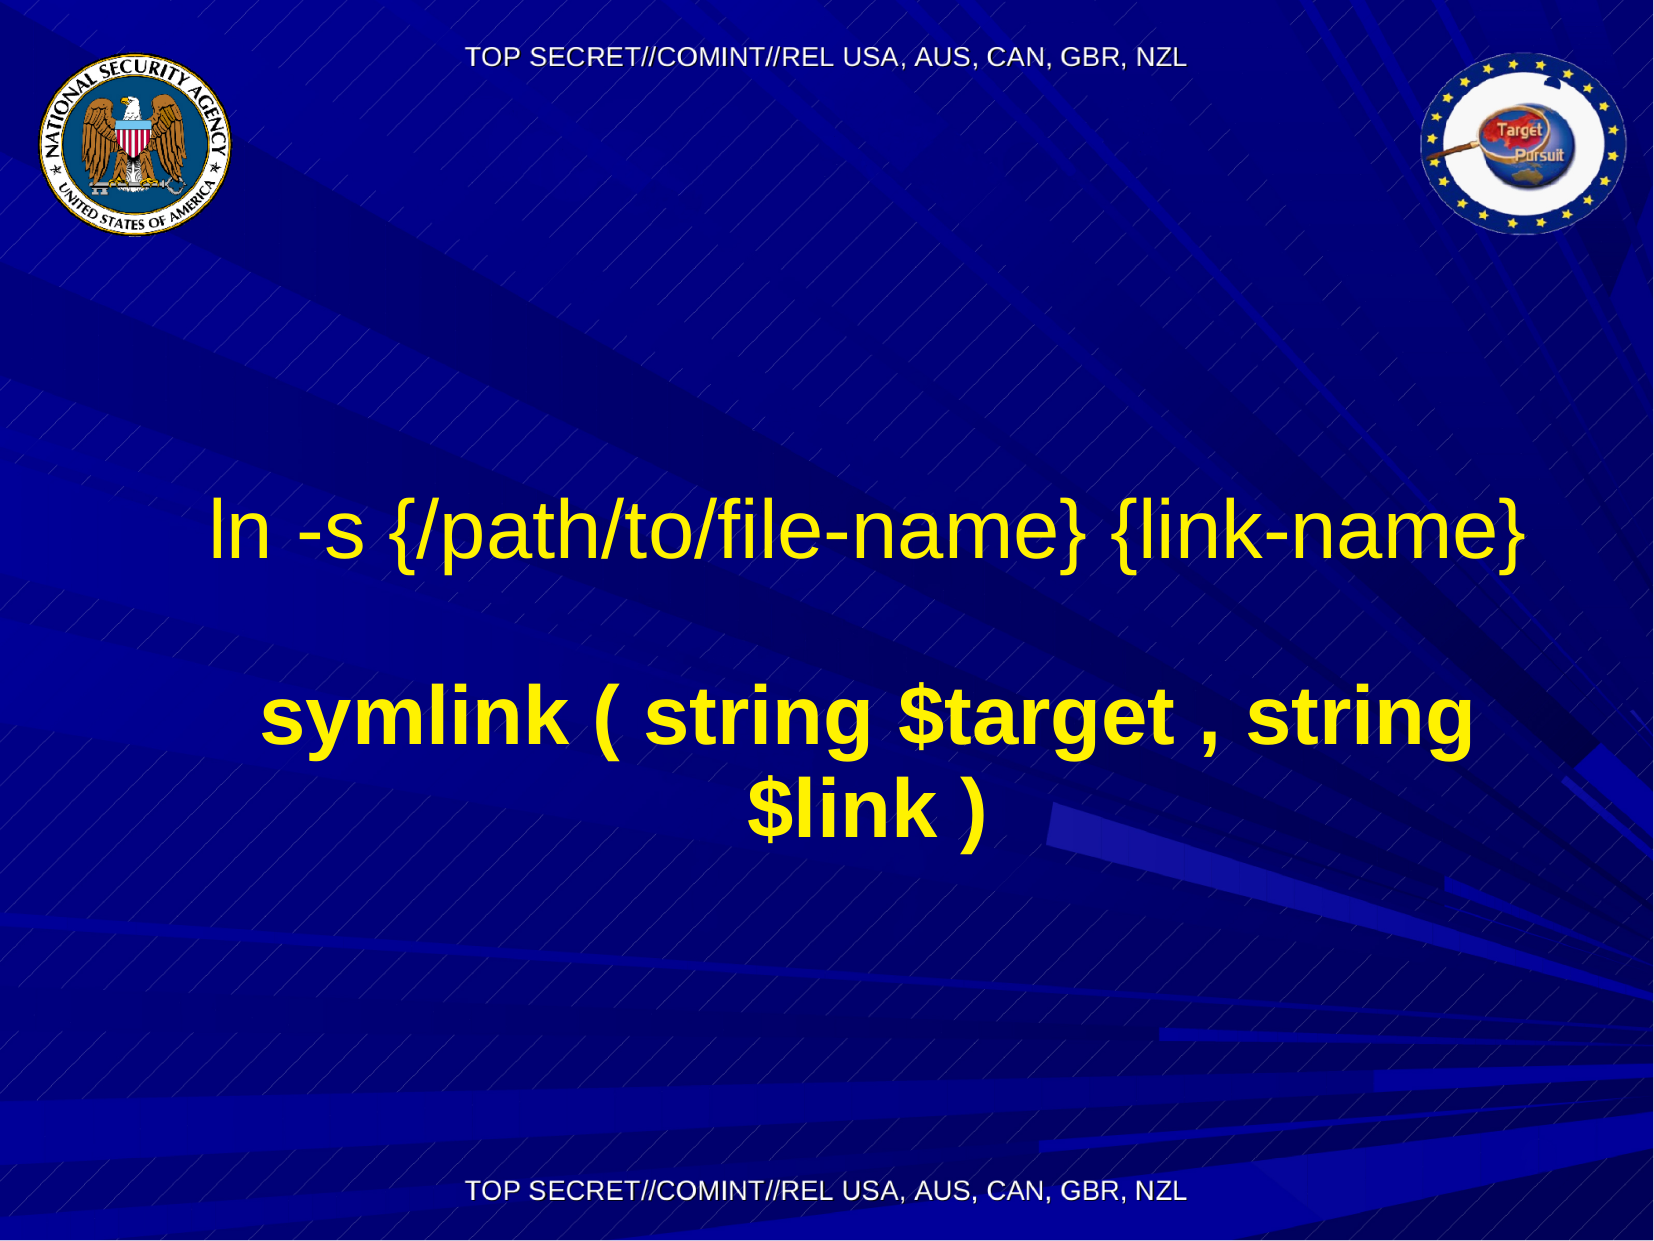

ln -s {/path/to/file-name} {link-name}
symlink ( string $target , string $link )